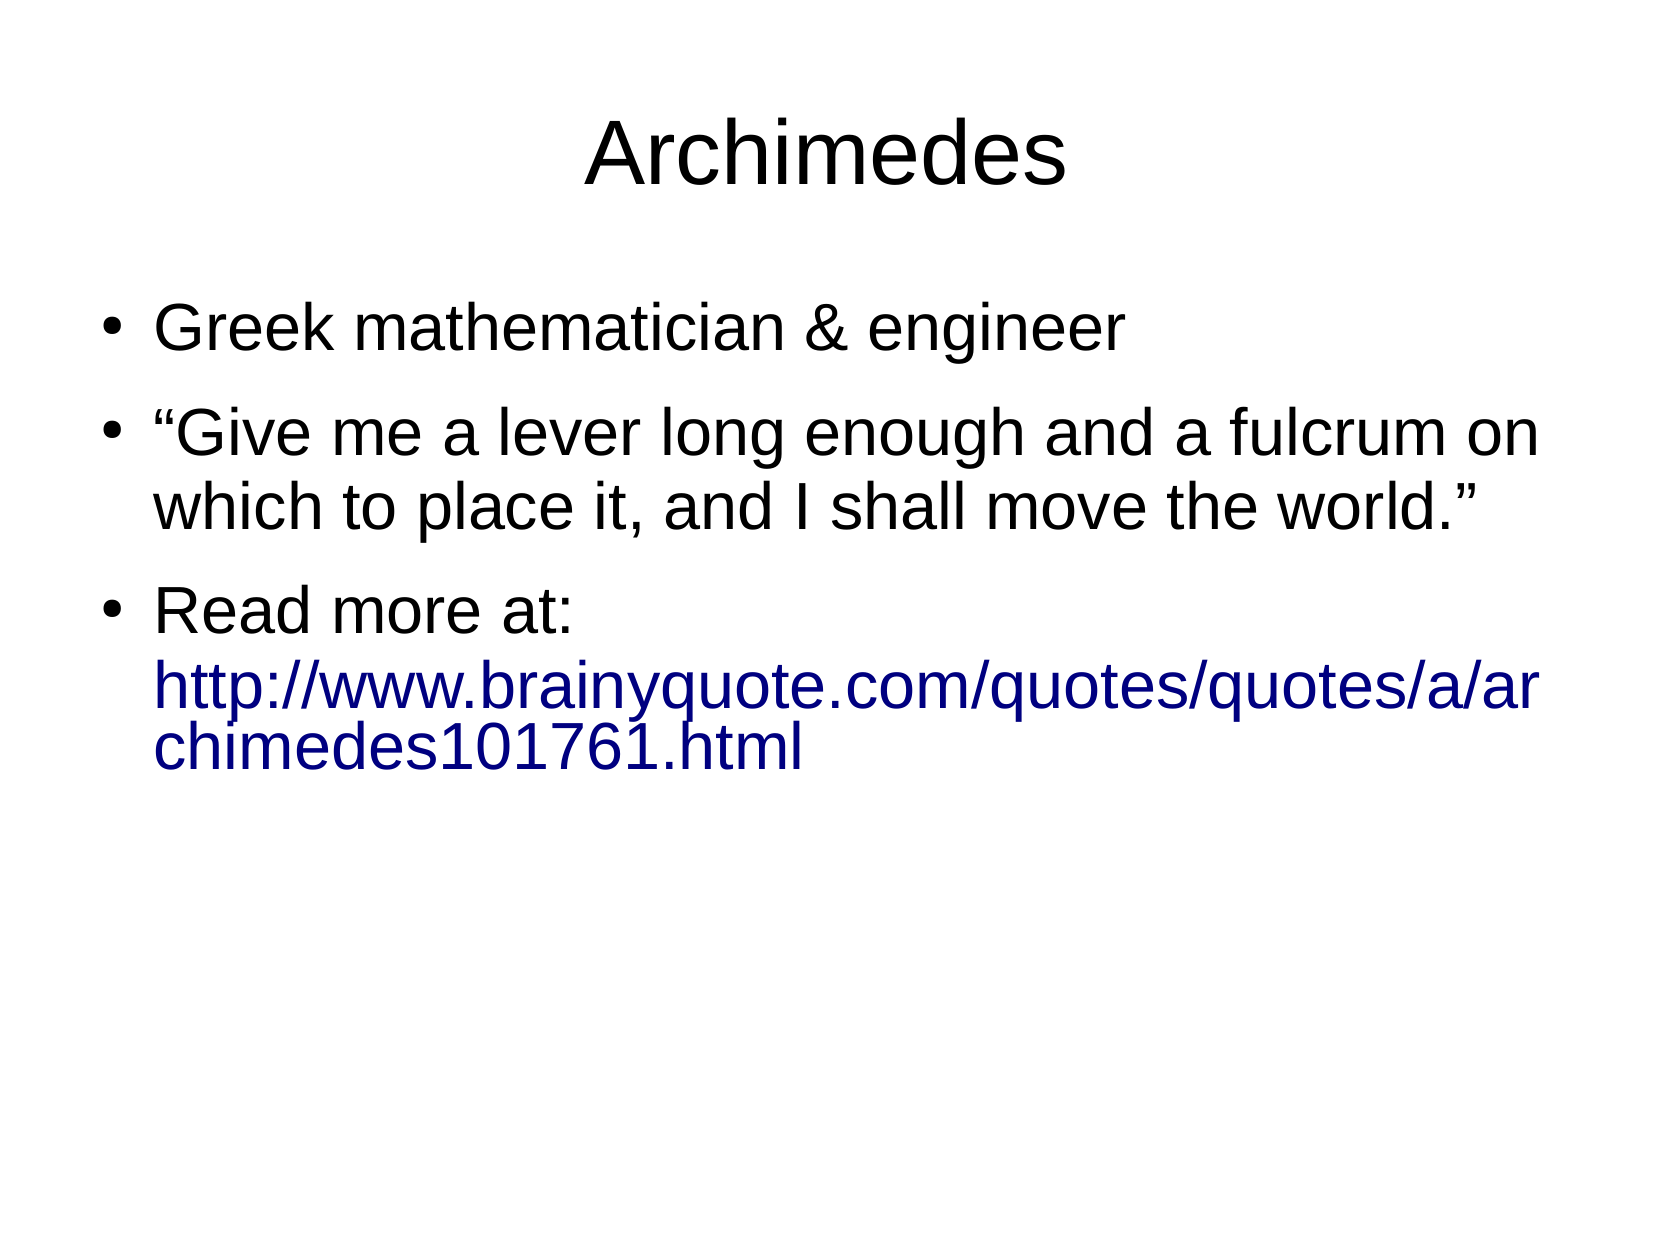

# Archimedes
Greek mathematician & engineer
“Give me a lever long enough and a fulcrum on which to place it, and I shall move the world.”
Read more at: http://www.brainyquote.com/quotes/quotes/a/archimedes101761.html